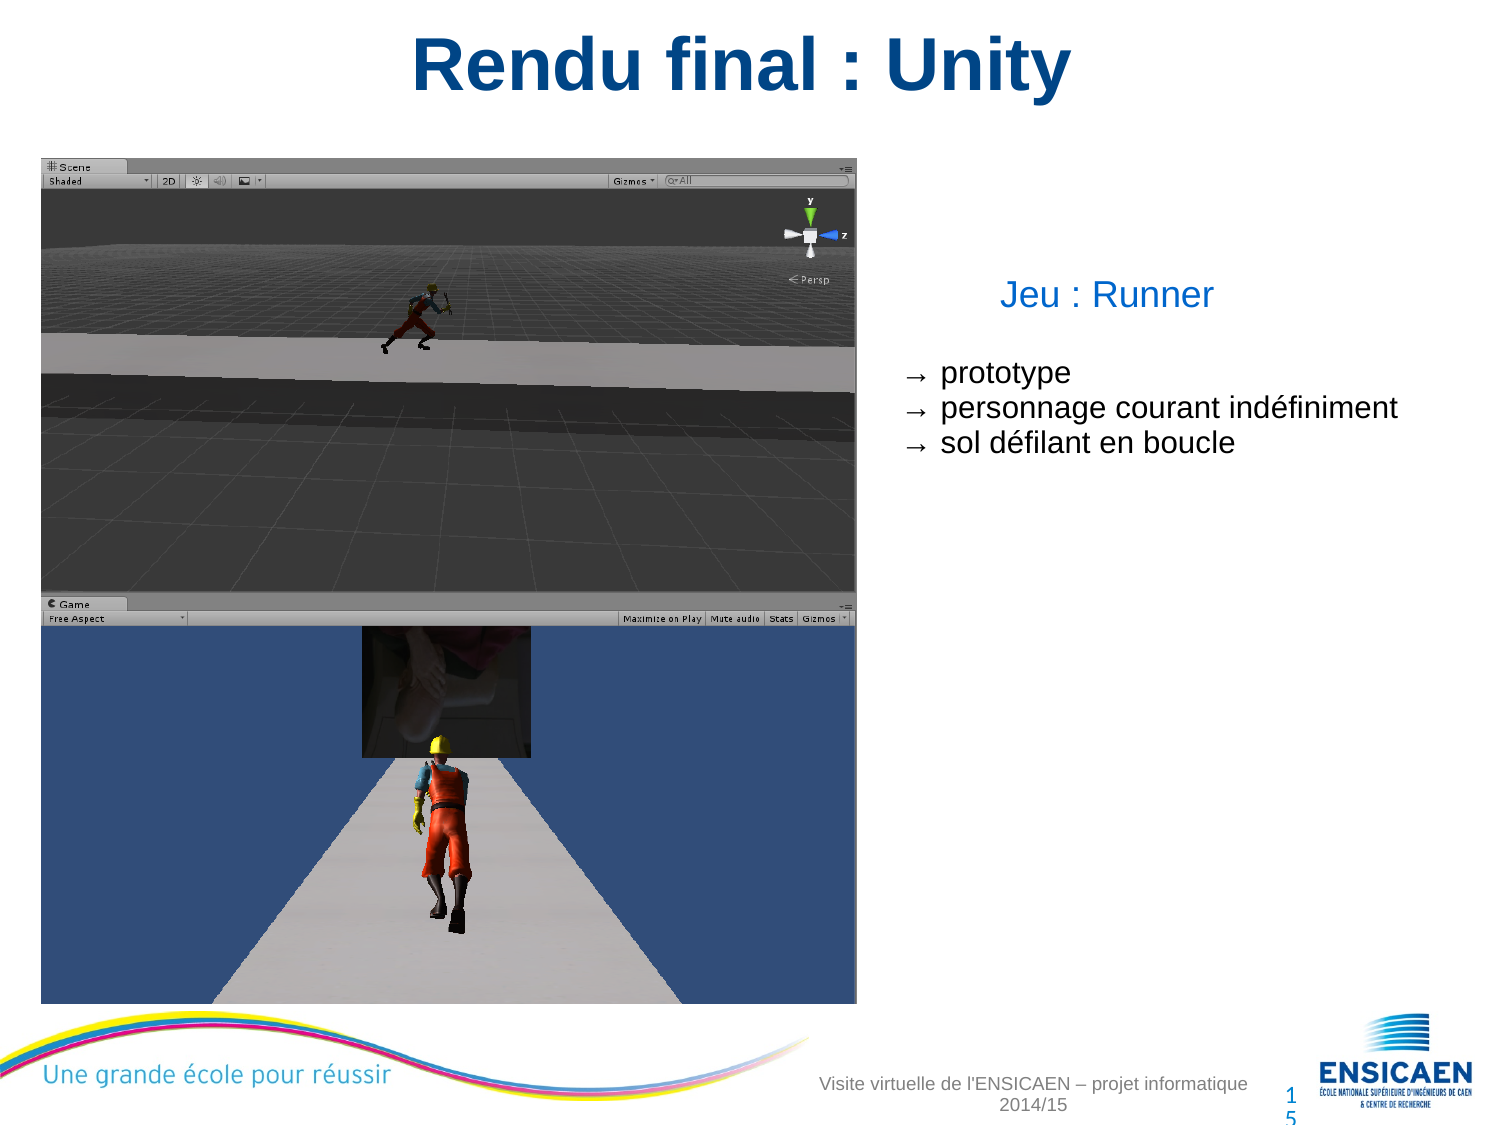

# Rendu final : Unity
Jeu : Runner
→ prototype
→ personnage courant indéfiniment
→ sol défilant en boucle
Visite virtuelle de l'ENSICAEN – projet informatique 2014/15